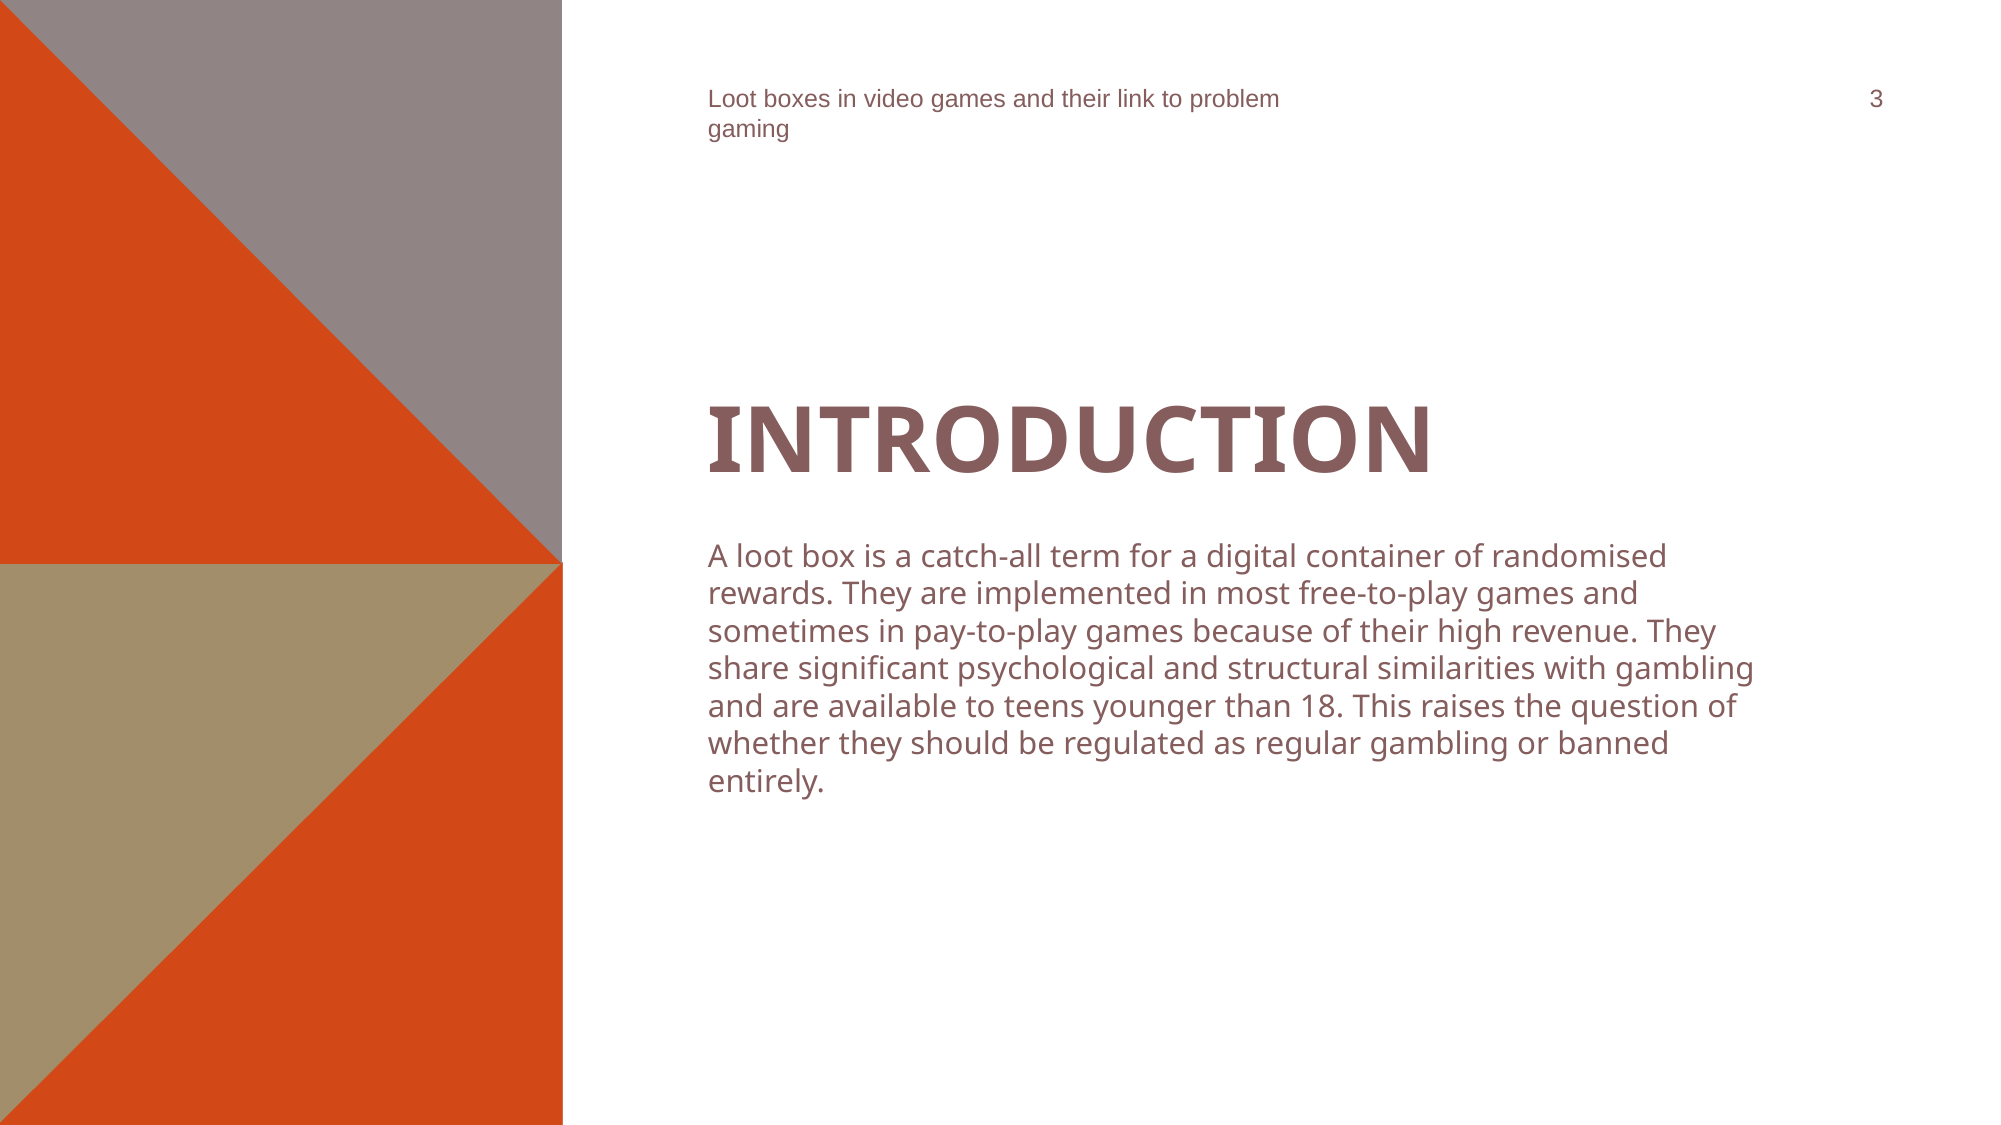

Loot boxes in video games and their link to problem gaming
# Introduction
A loot box is a catch-all term for a digital container of randomised rewards. They are implemented in most free-to-play games and sometimes in pay-to-play games because of their high revenue. They share significant psychological and structural similarities with gambling and are available to teens younger than 18. This raises the question of whether they should be regulated as regular gambling or banned entirely.